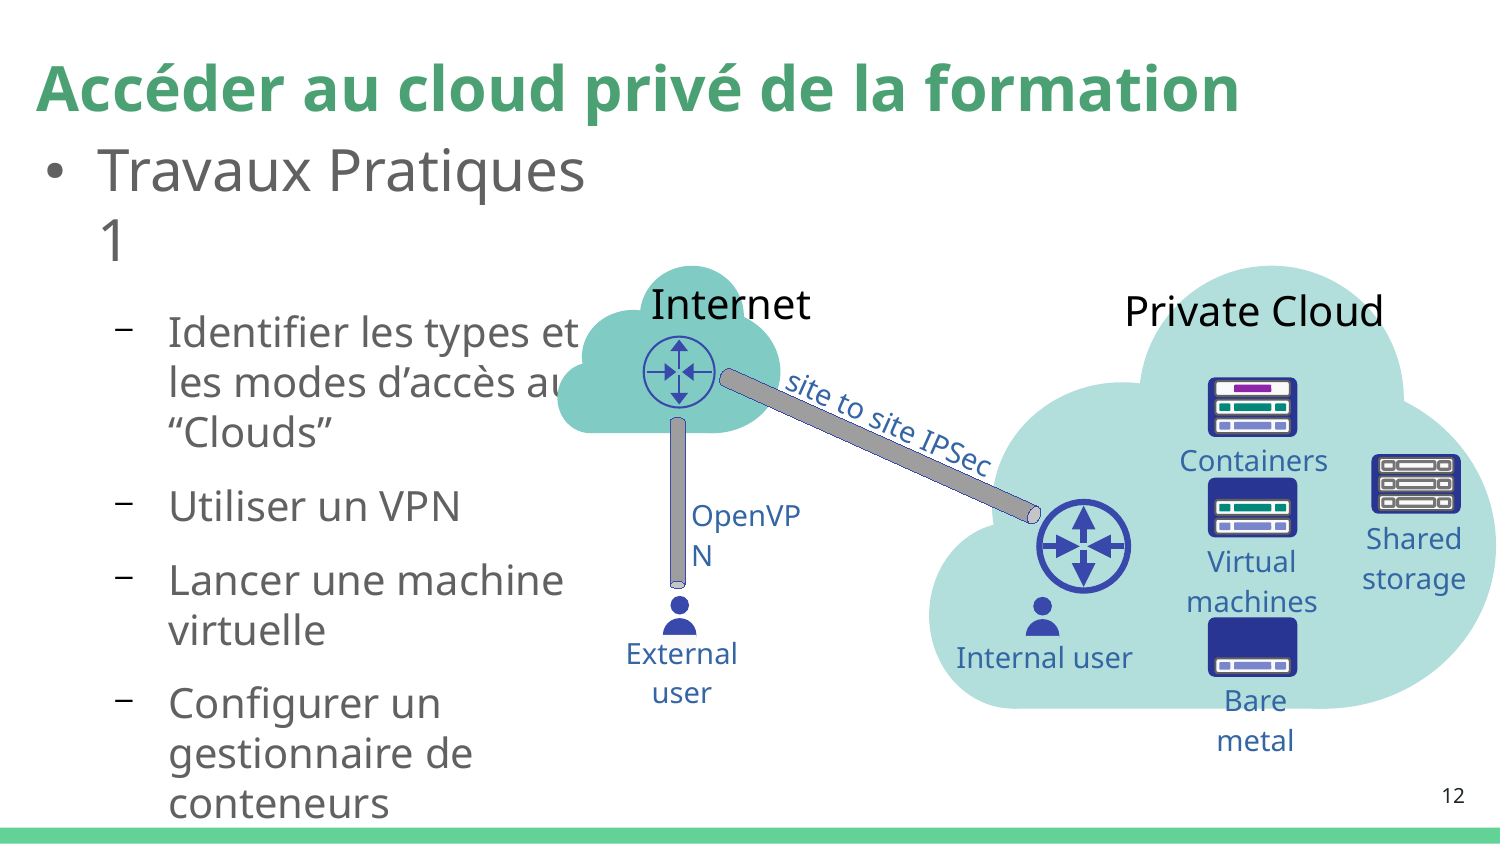

# Accéder au cloud privé de la formation
Travaux Pratiques 1
Identifier les types et les modes d’accès aux “Clouds”
Utiliser un VPN
Lancer une machine virtuelle
Configurer un gestionnaire de conteneurs
Internet
Private Cloud
site to site IPSec
Containers
OpenVPN
Shared storage
Virtual
machines
External user
Internal user
Bare metal